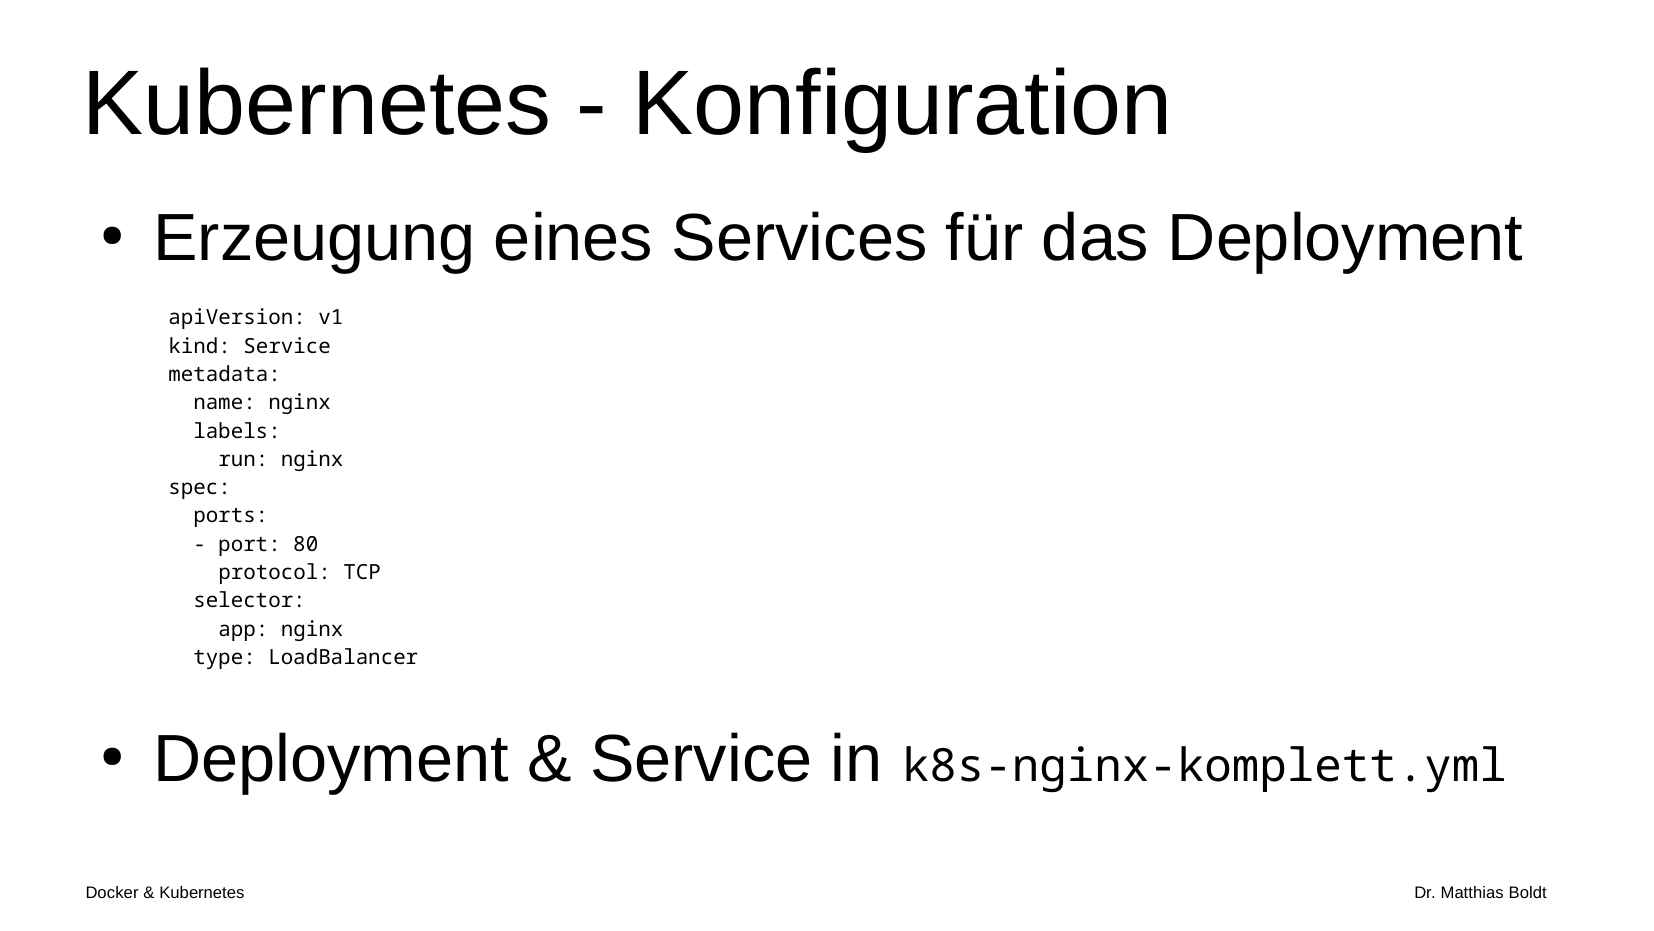

# Kubernetes - Konfiguration
Erzeugung eines Services für das Deployment
Deployment & Service in k8s-nginx-komplett.yml
apiVersion: v1
kind: Service
metadata:
 name: nginx
 labels:
 run: nginx
spec:
 ports:
 - port: 80
 protocol: TCP
 selector:
 app: nginx
 type: LoadBalancer
Docker & Kubernetes																Dr. Matthias Boldt